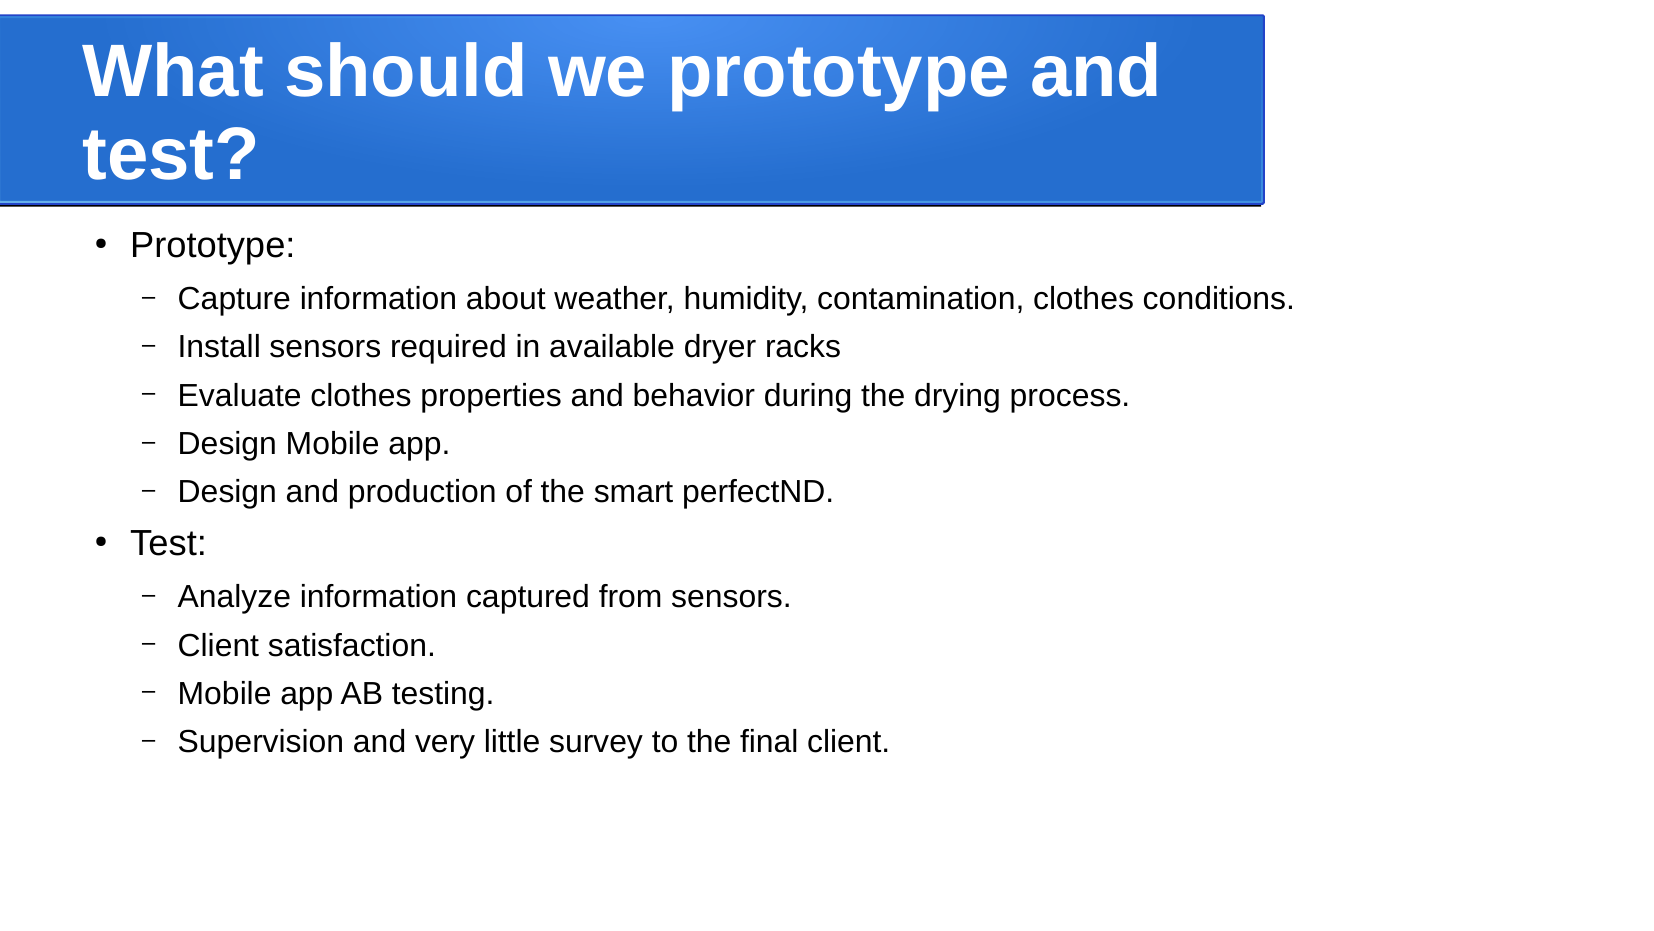

# What should we prototype and test?
Prototype:
Capture information about weather, humidity, contamination, clothes conditions.
Install sensors required in available dryer racks
Evaluate clothes properties and behavior during the drying process.
Design Mobile app.
Design and production of the smart perfectND.
Test:
Analyze information captured from sensors.
Client satisfaction.
Mobile app AB testing.
Supervision and very little survey to the final client.